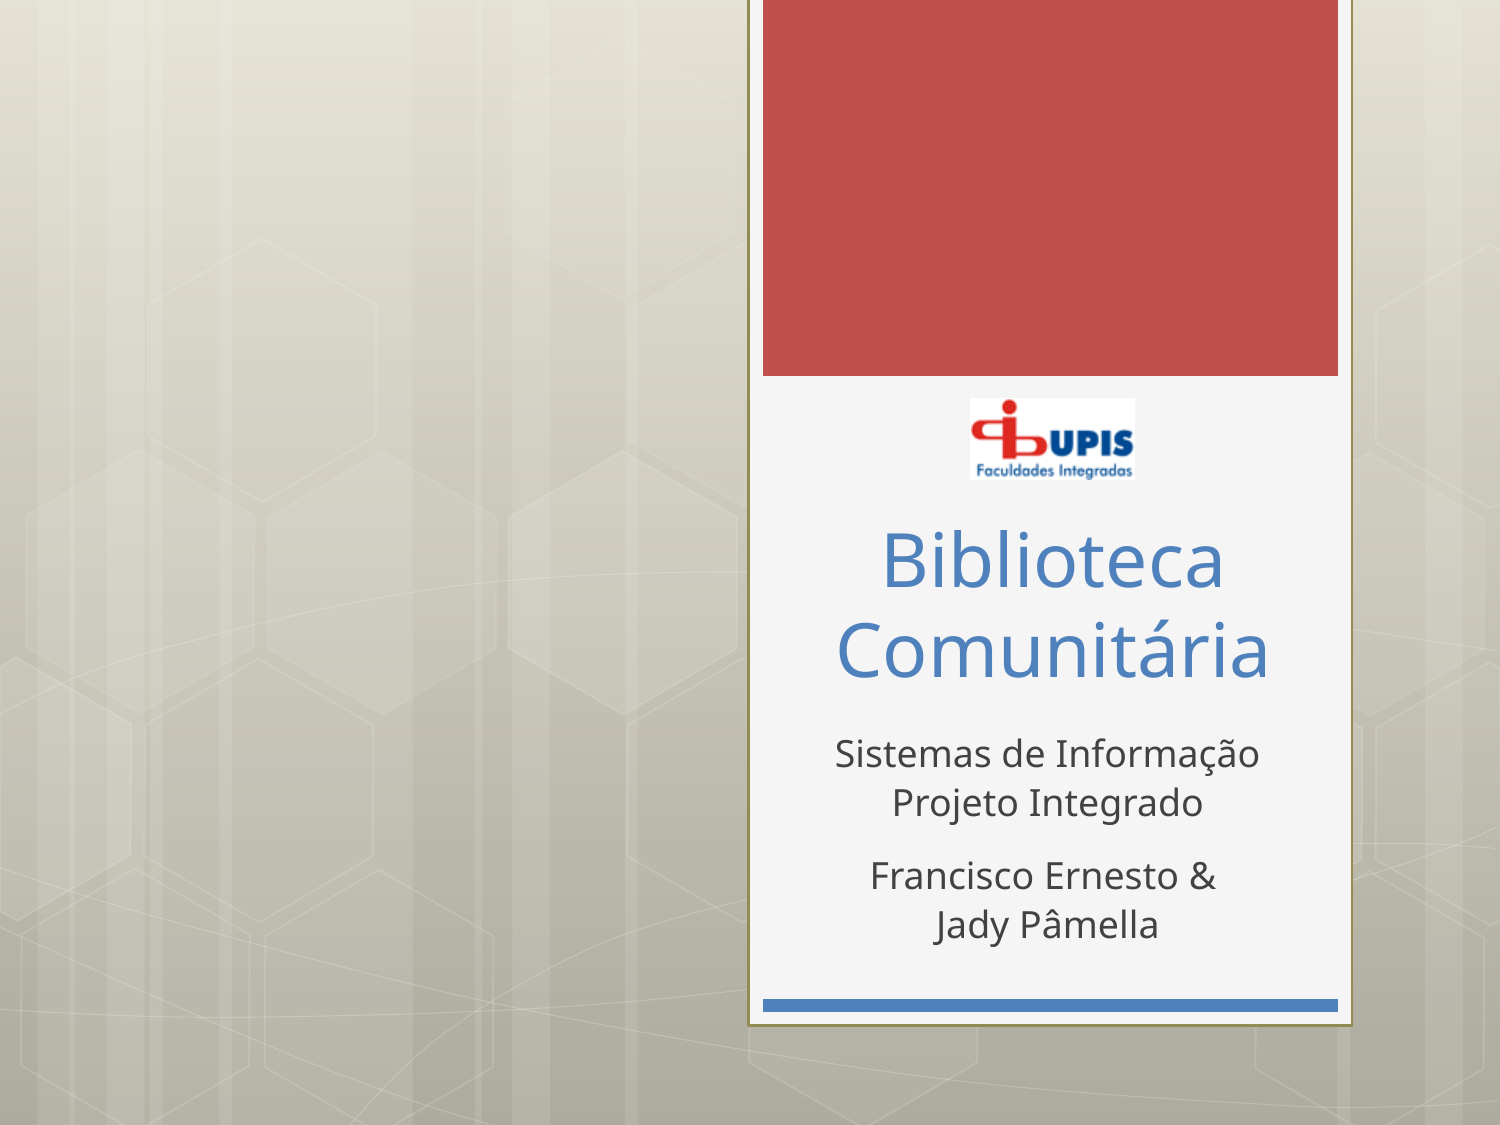

# Biblioteca Comunitária
Sistemas de Informação
Projeto Integrado
Francisco Ernesto &
Jady Pâmella